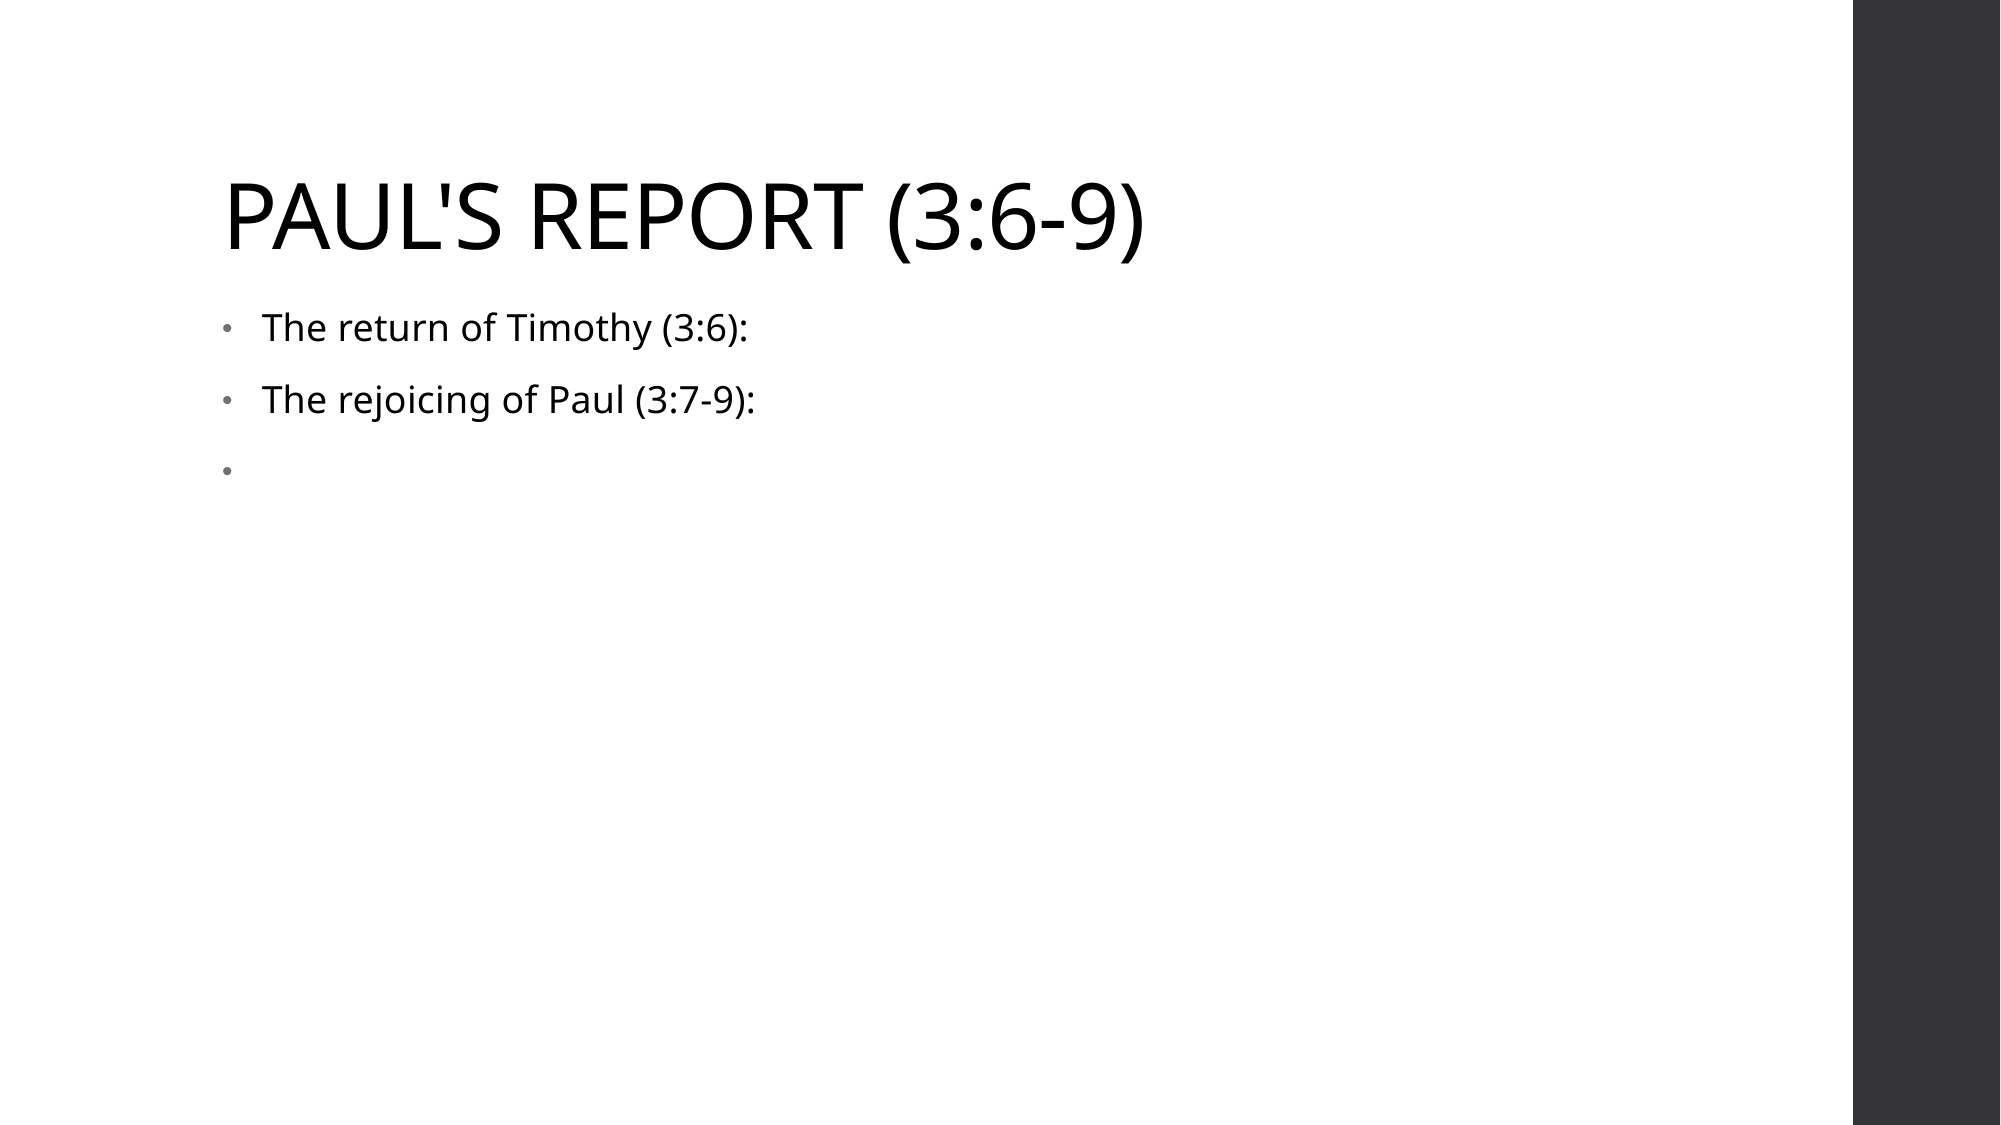

# PAUL'S REPORT (3:6-9)
 The return of Timothy (3:6):
 The rejoicing of Paul (3:7-9):